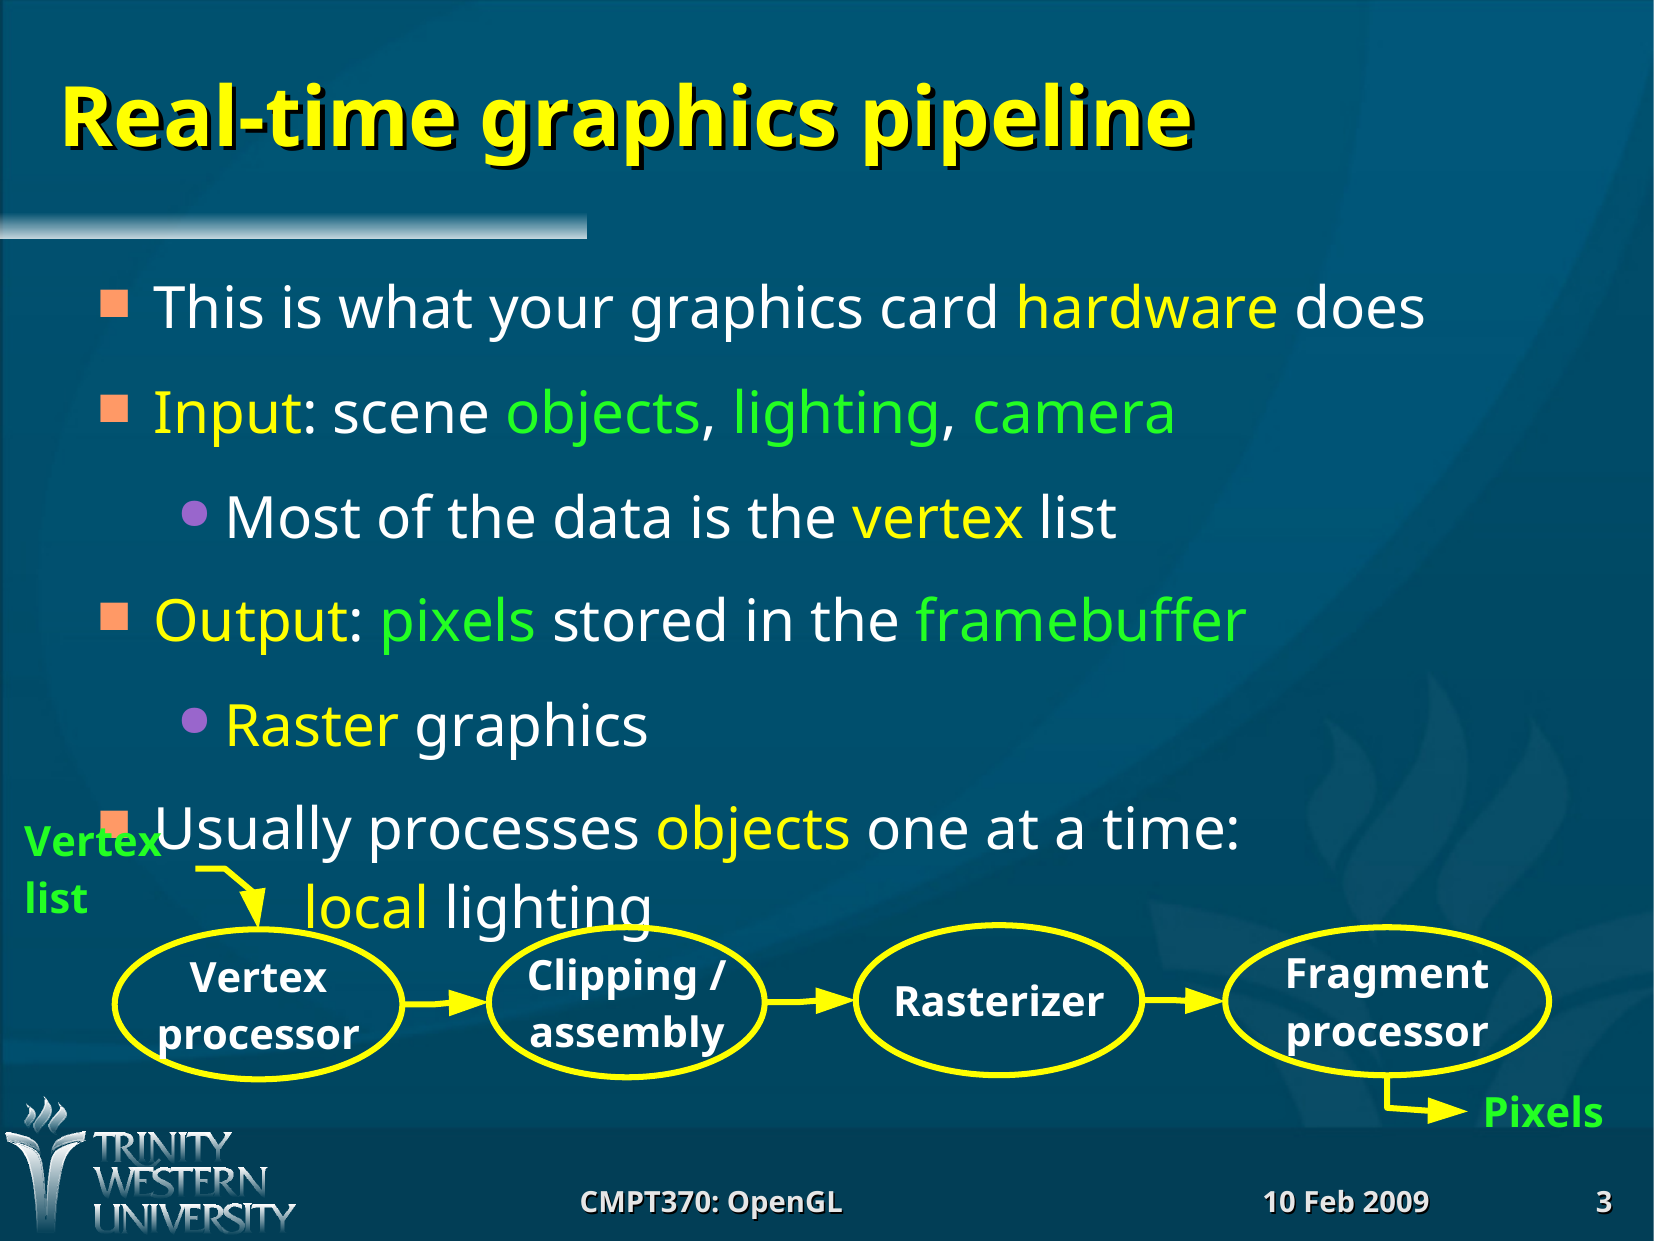

# Real-time graphics pipeline
This is what your graphics card hardware does
Input: scene objects, lighting, camera
Most of the data is the vertex list
Output: pixels stored in the framebuffer
Raster graphics
Usually processes objects one at a time:
		local lighting
Vertex
list
Rasterizer
Clipping /
assembly
Fragment
processor
Vertex
processor
Pixels
CMPT370: OpenGL
10 Feb 2009
3